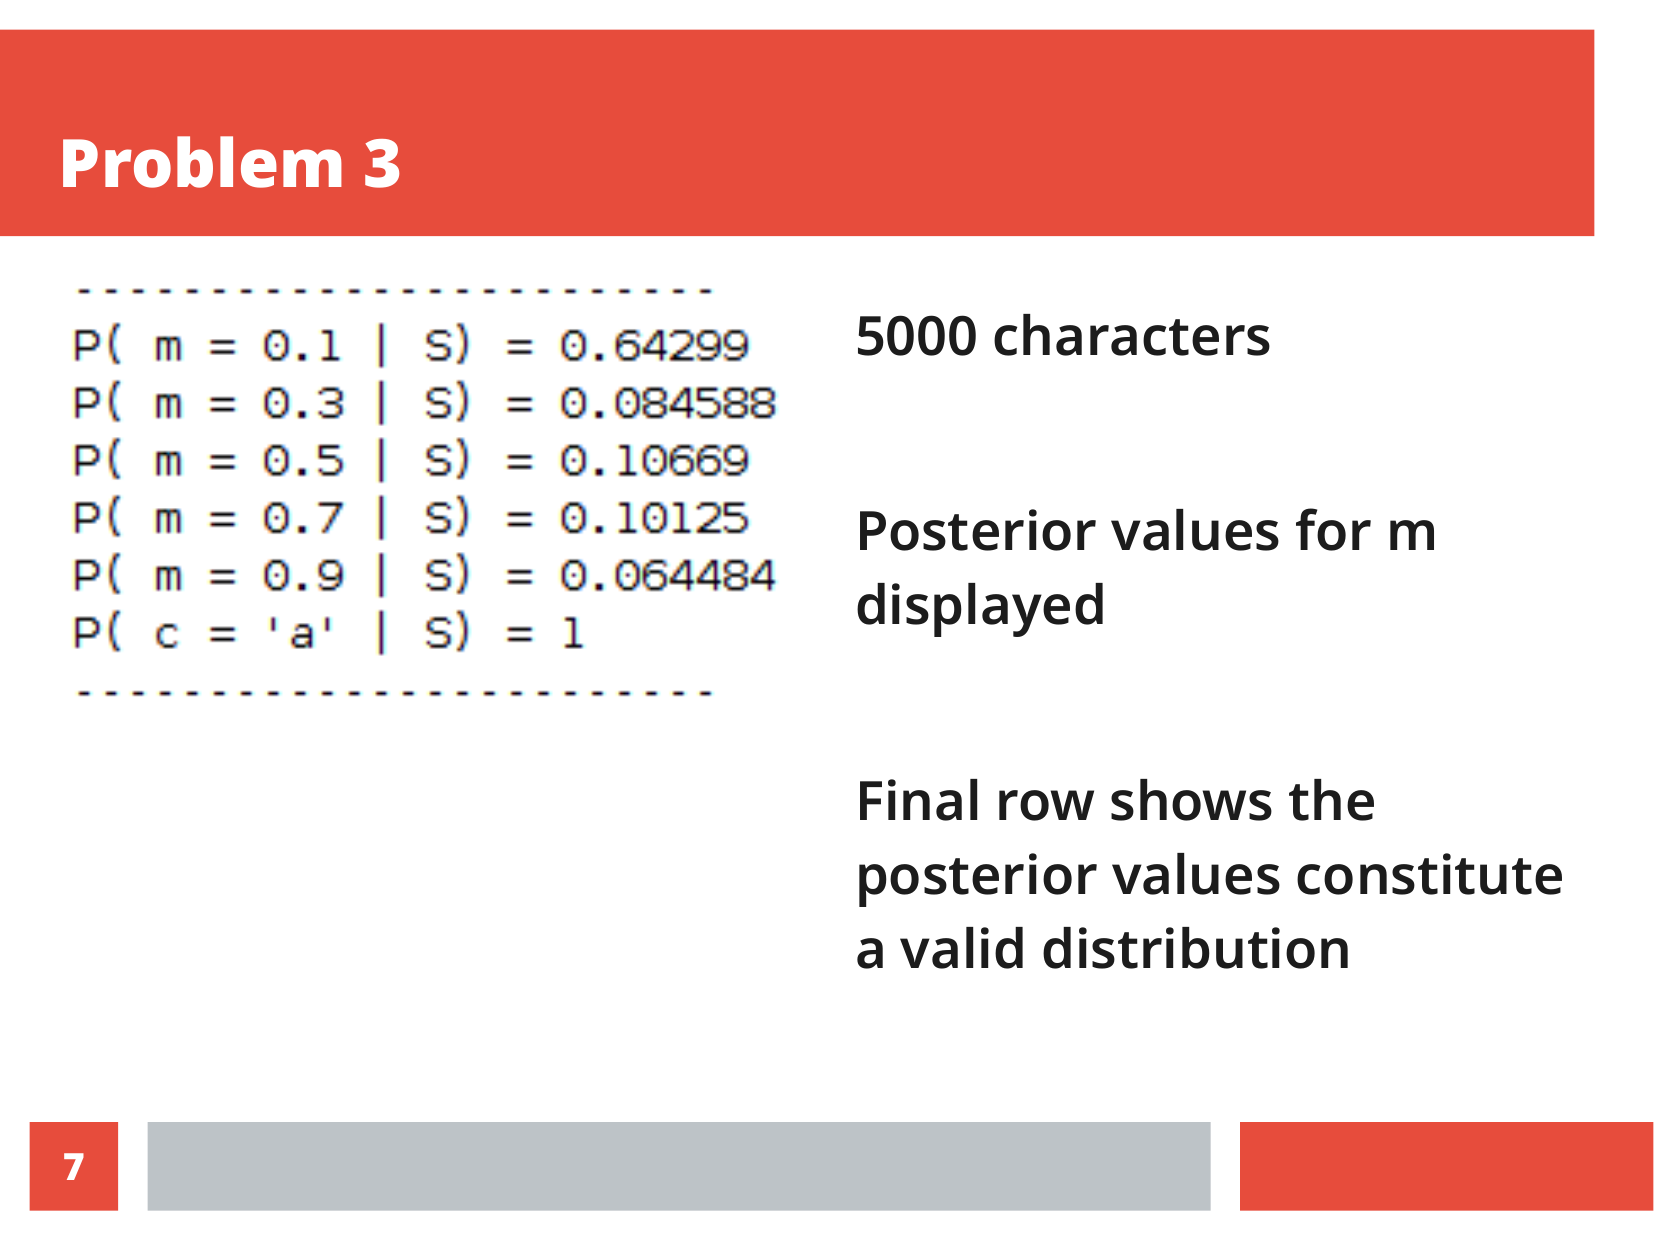

# Problem 3
5000 characters
Posterior values for m displayed
Final row shows the posterior values constitute a valid distribution
7